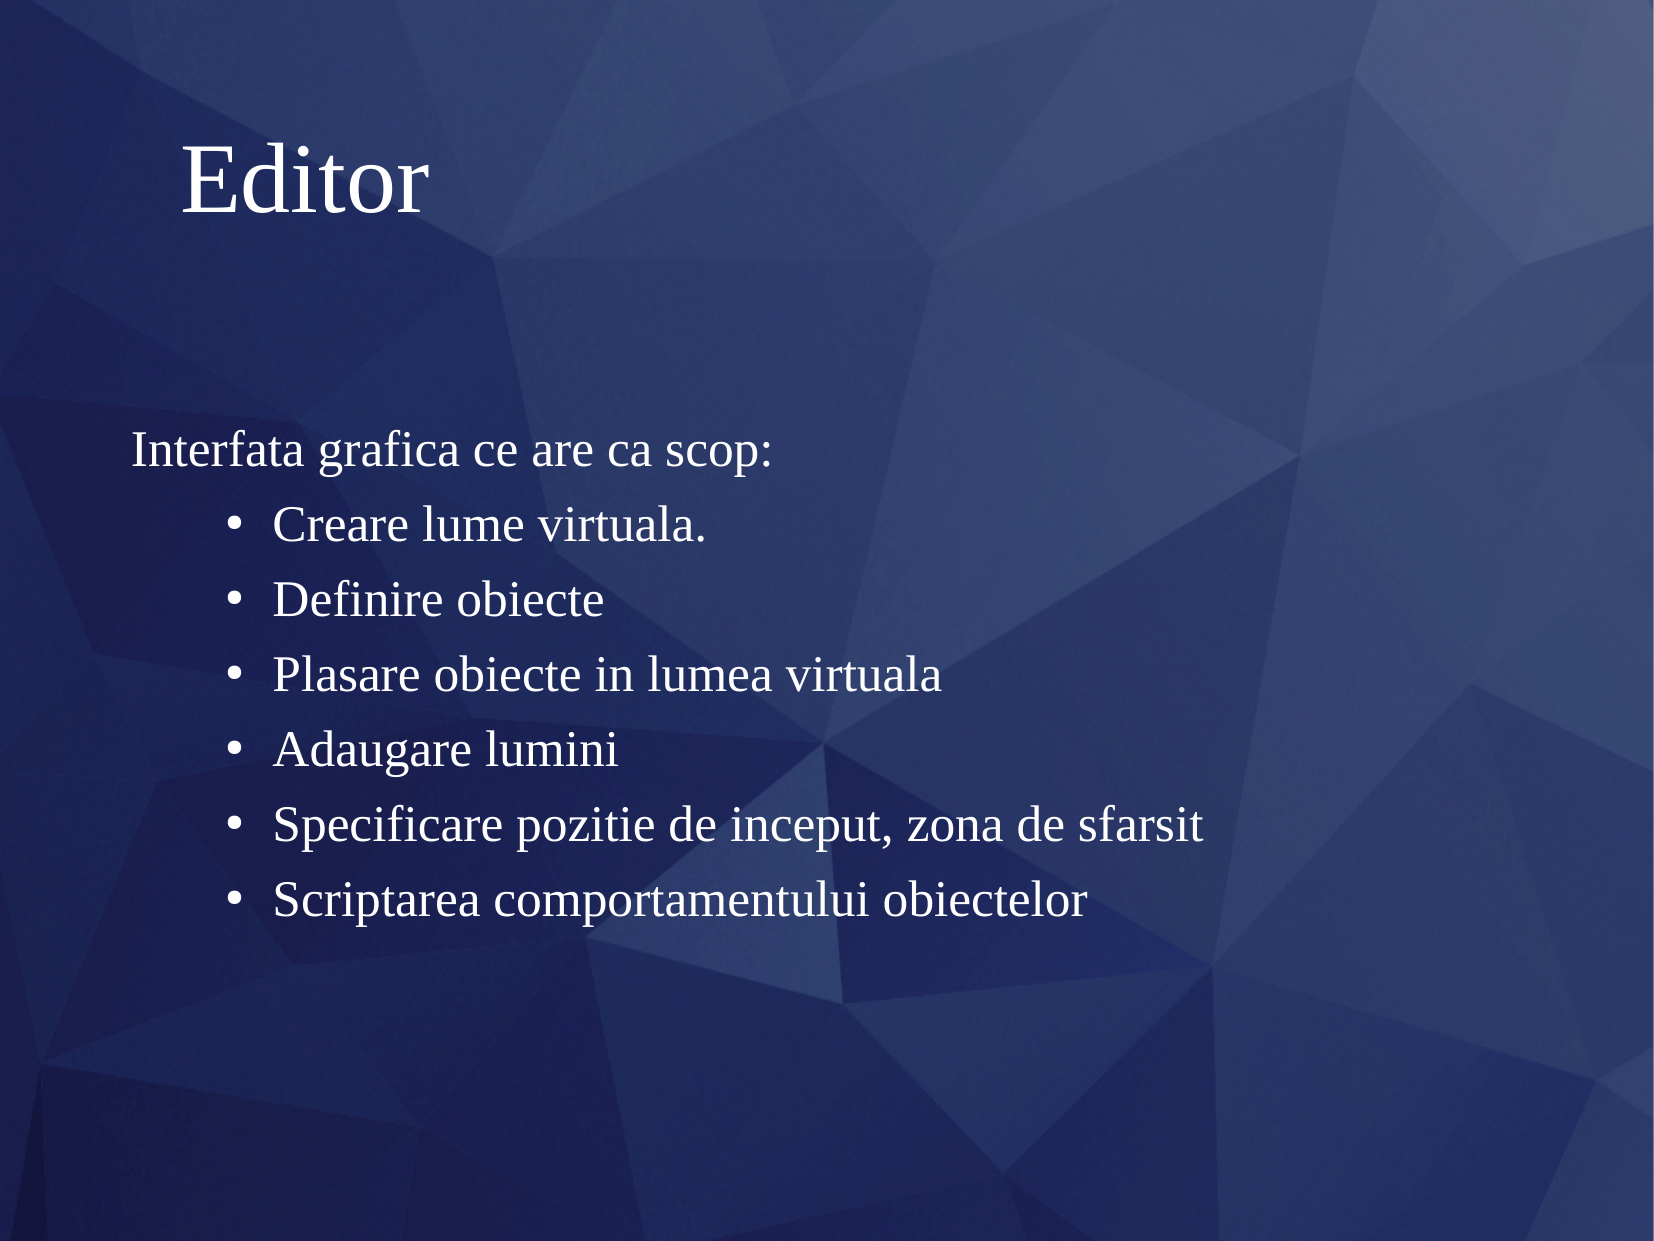

# Editor
Interfata grafica ce are ca scop:
Creare lume virtuala.
Definire obiecte
Plasare obiecte in lumea virtuala
Adaugare lumini
Specificare pozitie de inceput, zona de sfarsit
Scriptarea comportamentului obiectelor